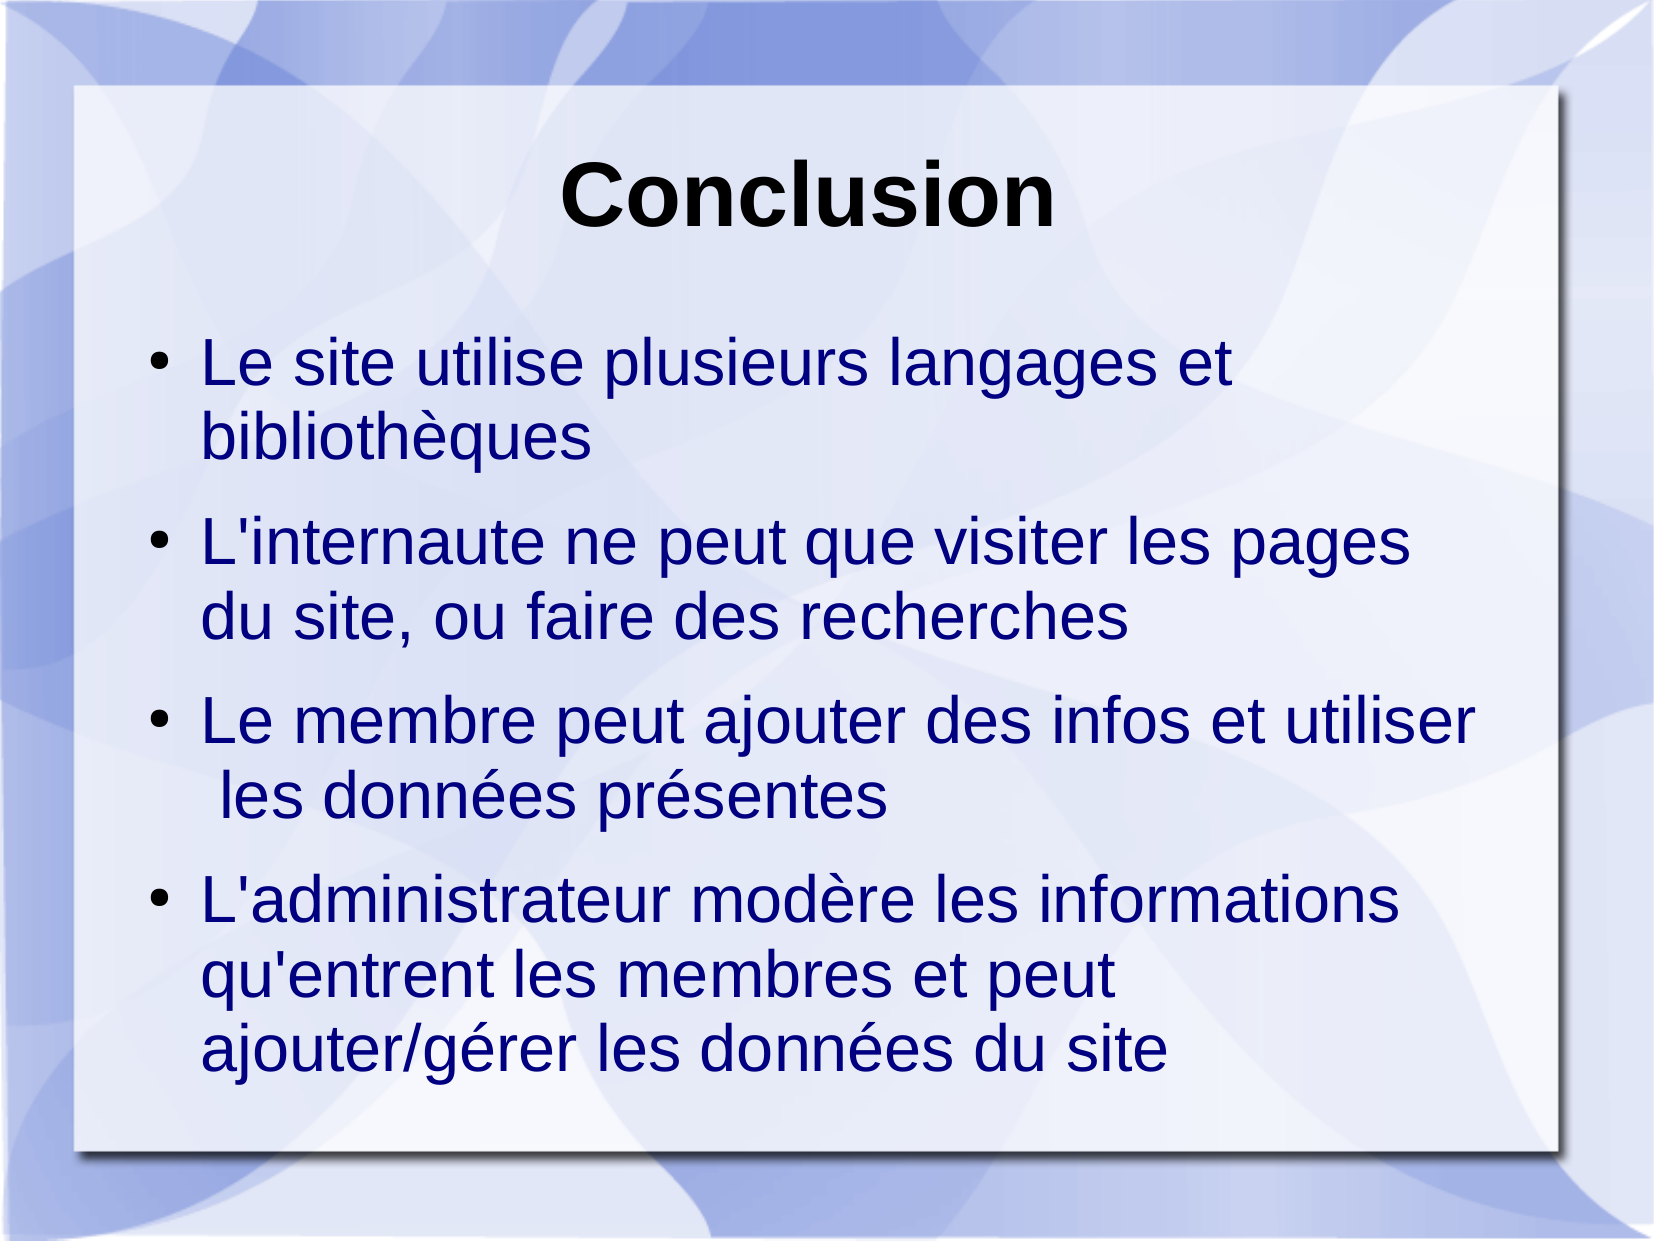

# Conclusion
Le site utilise plusieurs langages et bibliothèques
L'internaute ne peut que visiter les pages du site, ou faire des recherches
Le membre peut ajouter des infos et utiliser les données présentes
L'administrateur modère les informations qu'entrent les membres et peut ajouter/gérer les données du site